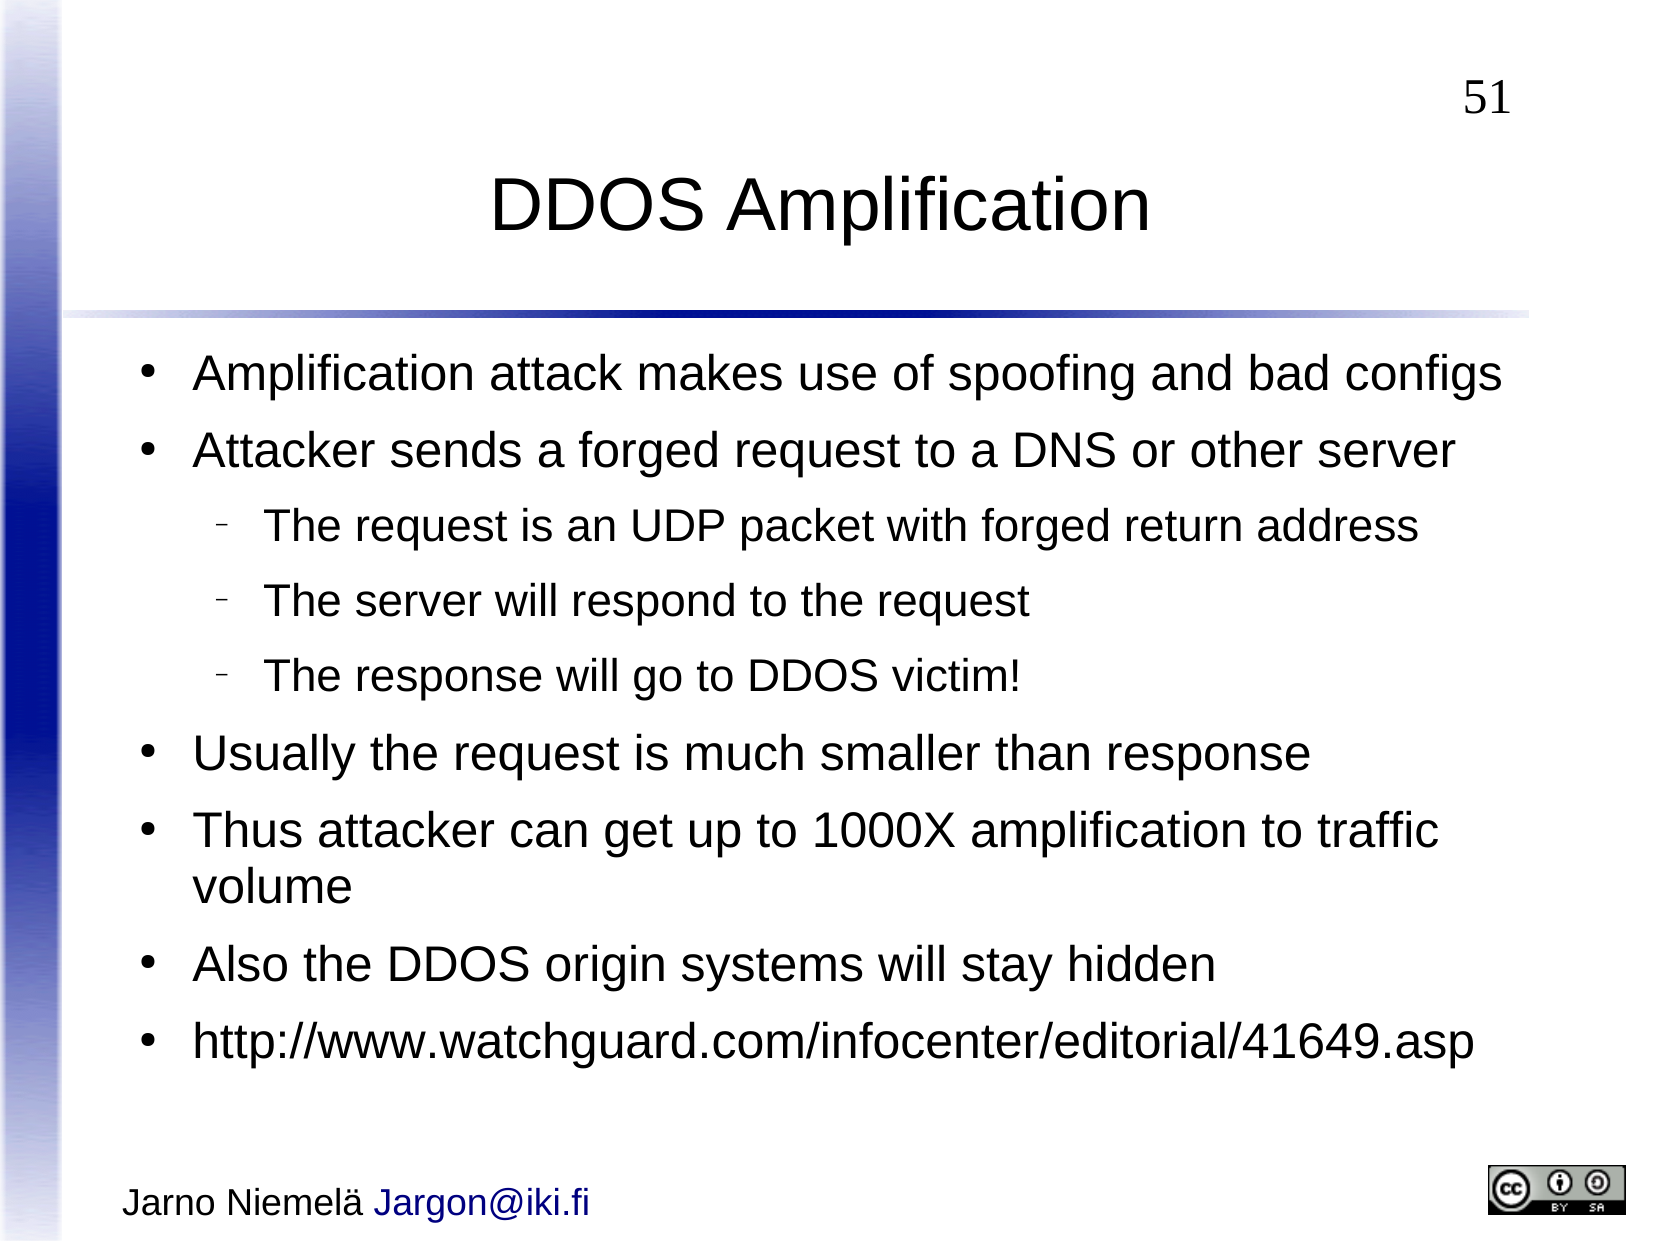

# DDOS Amplification
Amplification attack makes use of spoofing and bad configs
Attacker sends a forged request to a DNS or other server
The request is an UDP packet with forged return address
The server will respond to the request
The response will go to DDOS victim!
Usually the request is much smaller than response
Thus attacker can get up to 1000X amplification to traffic volume
Also the DDOS origin systems will stay hidden
http://www.watchguard.com/infocenter/editorial/41649.asp